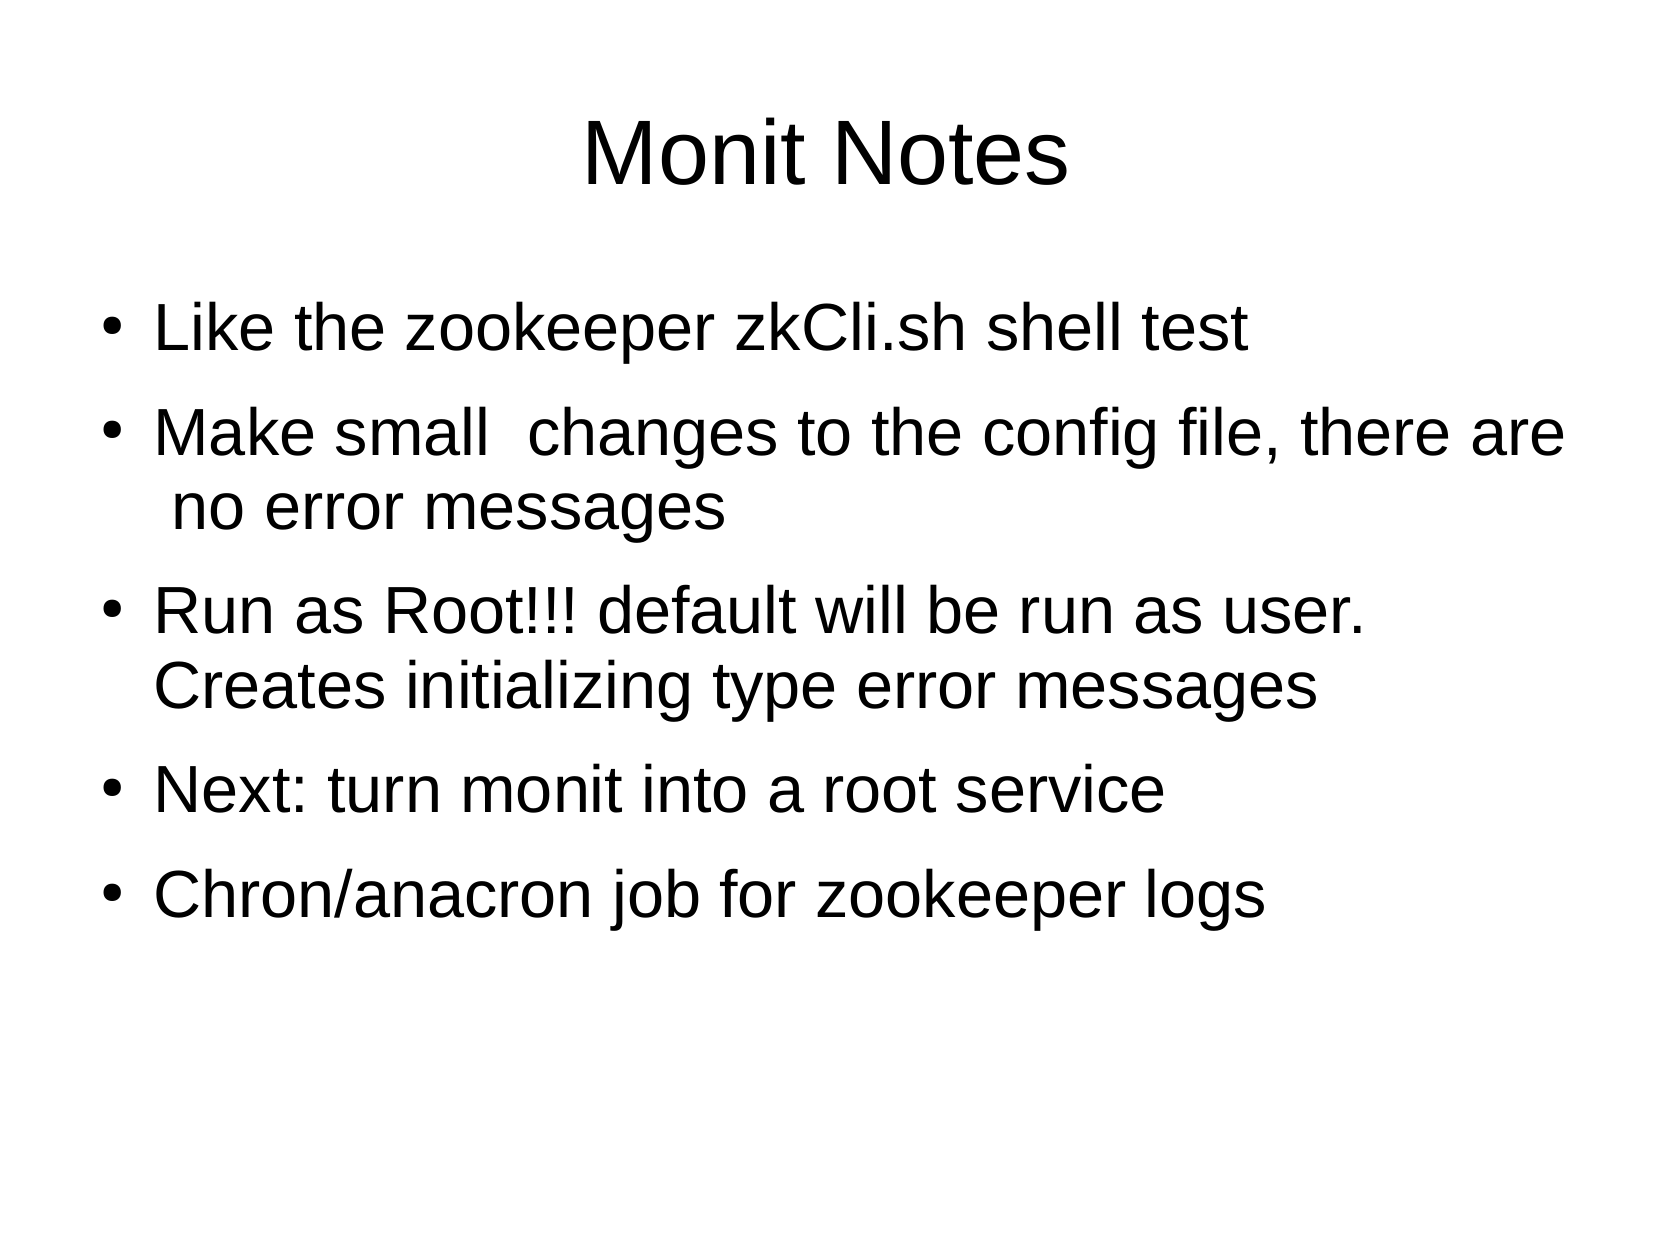

# Monit Notes
Like the zookeeper zkCli.sh shell test
Make small changes to the config file, there are no error messages
Run as Root!!! default will be run as user. Creates initializing type error messages
Next: turn monit into a root service
Chron/anacron job for zookeeper logs